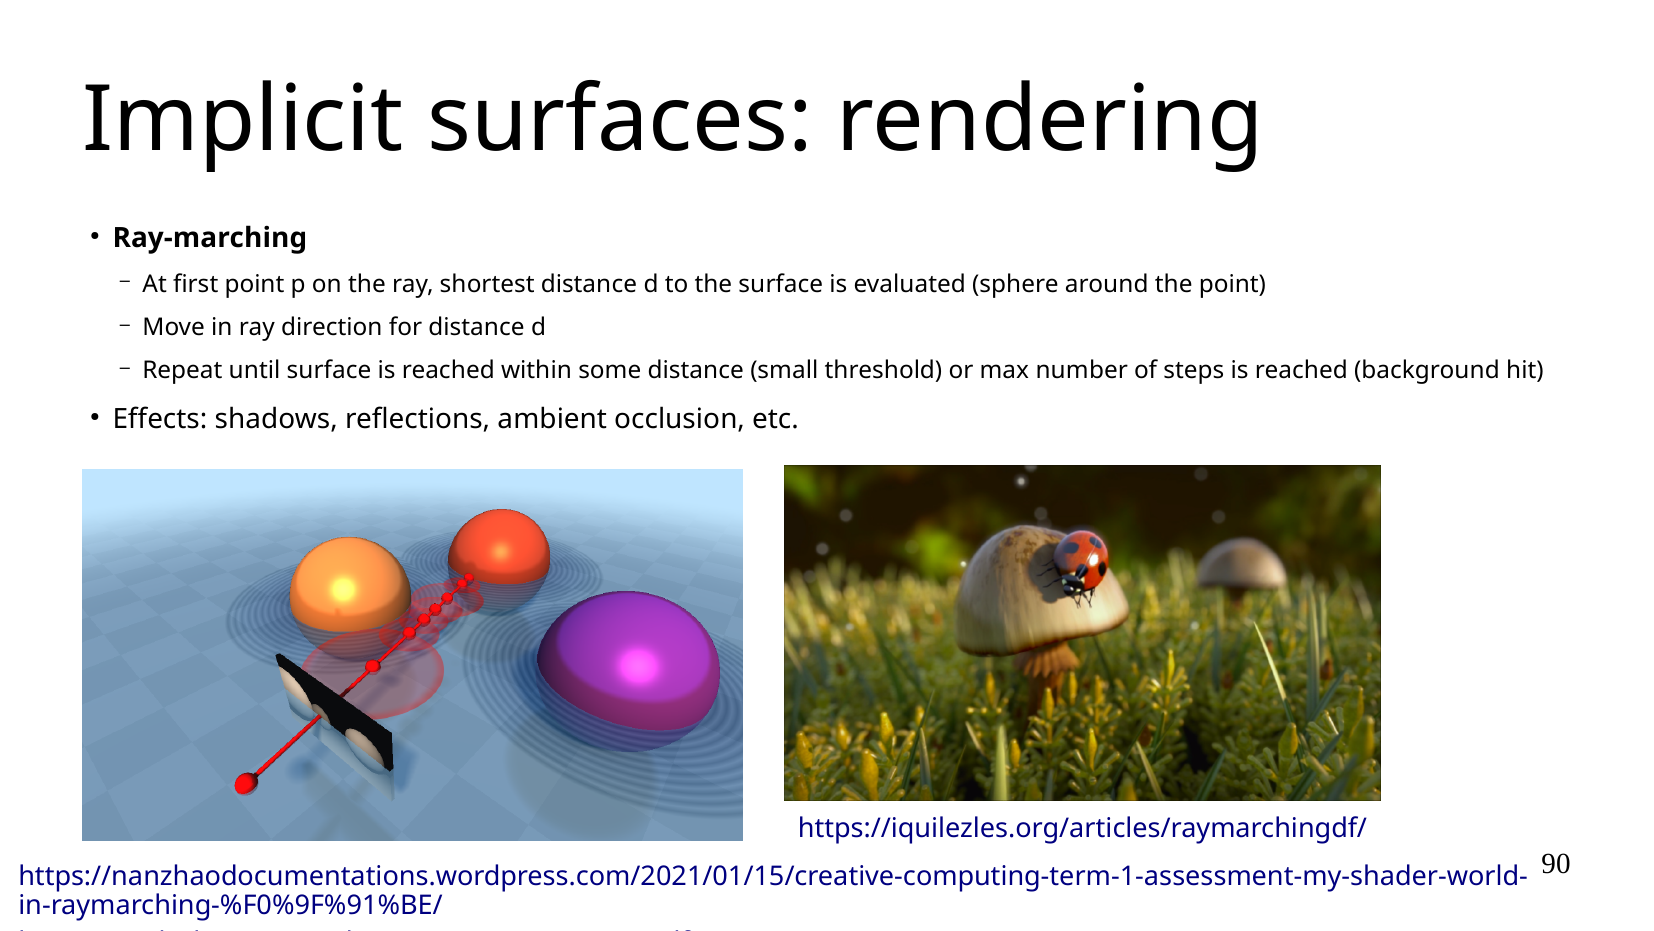

# Implicit surfaces: rendering
Ray-marching
At first point p on the ray, shortest distance d to the surface is evaluated (sphere around the point)
Move in ray direction for distance d
Repeat until surface is reached within some distance (small threshold) or max number of steps is reached (background hit)
Effects: shadows, reflections, ambient occlusion, etc.
https://iquilezles.org/articles/raymarchingdf/
90
https://nanzhaodocumentations.wordpress.com/2021/01/15/creative-computing-term-1-assessment-my-shader-world-in-raymarching-%F0%9F%91%BE/
https://iquilezles.org/articles/nvscene2008/rwwtt.pdf